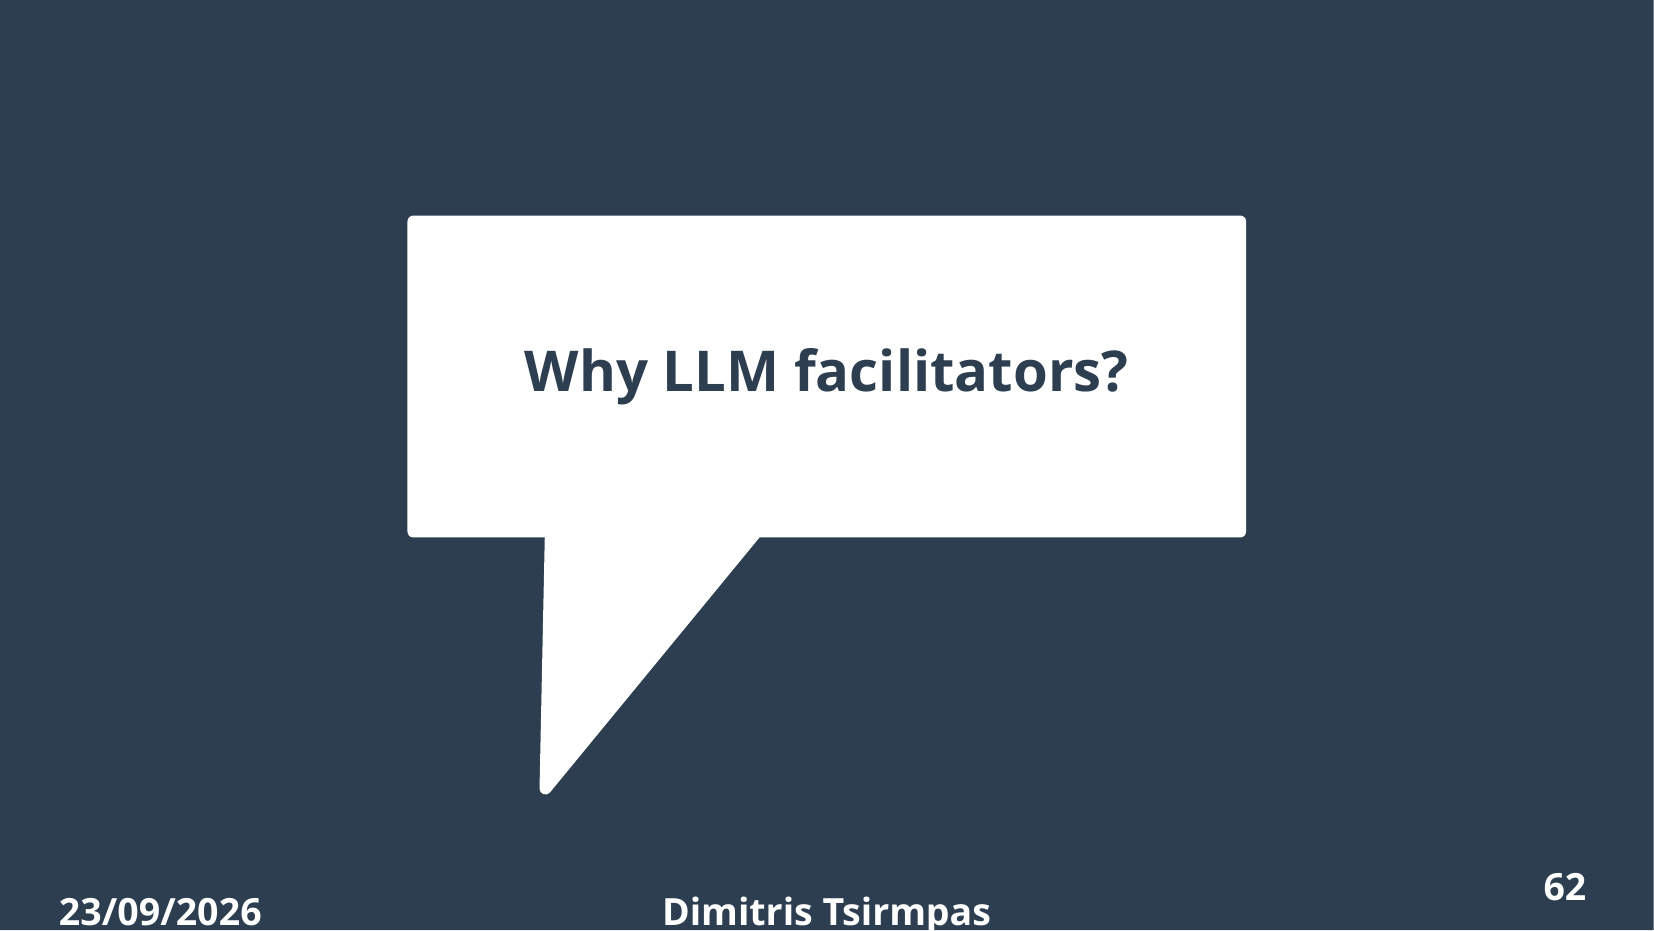

# Why LLM facilitators?
62
Dimitris Tsirmpas